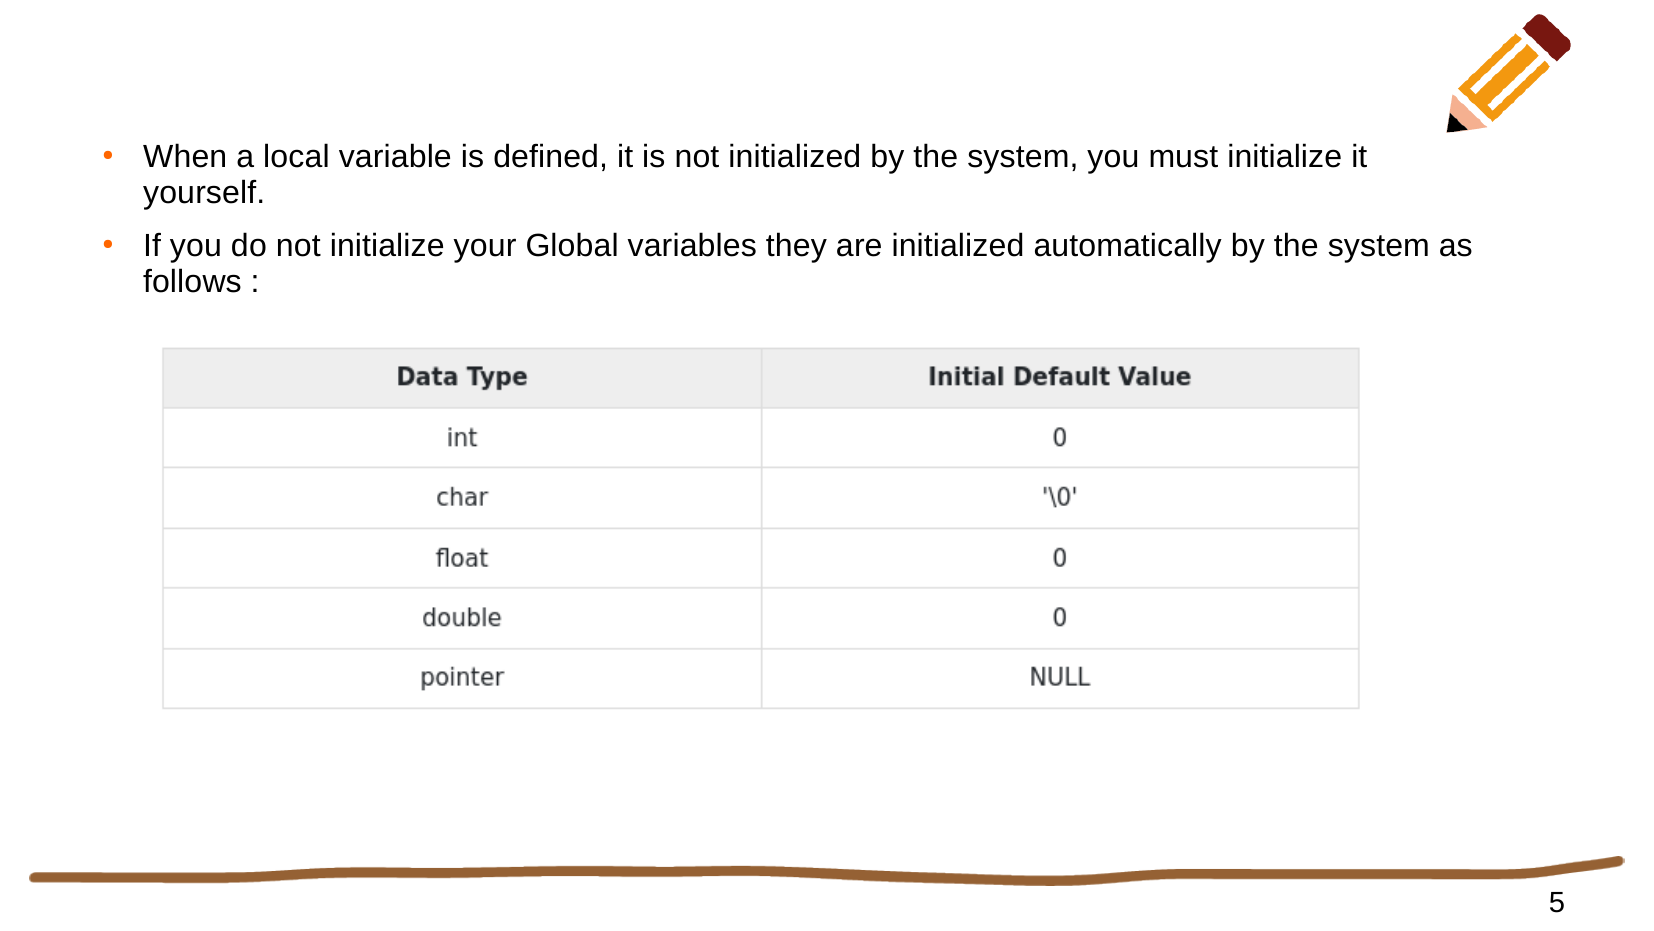

# When a local variable is defined, it is not initialized by the system, you must initialize it yourself.
If you do not initialize your Global variables they are initialized automatically by the system as follows :
5